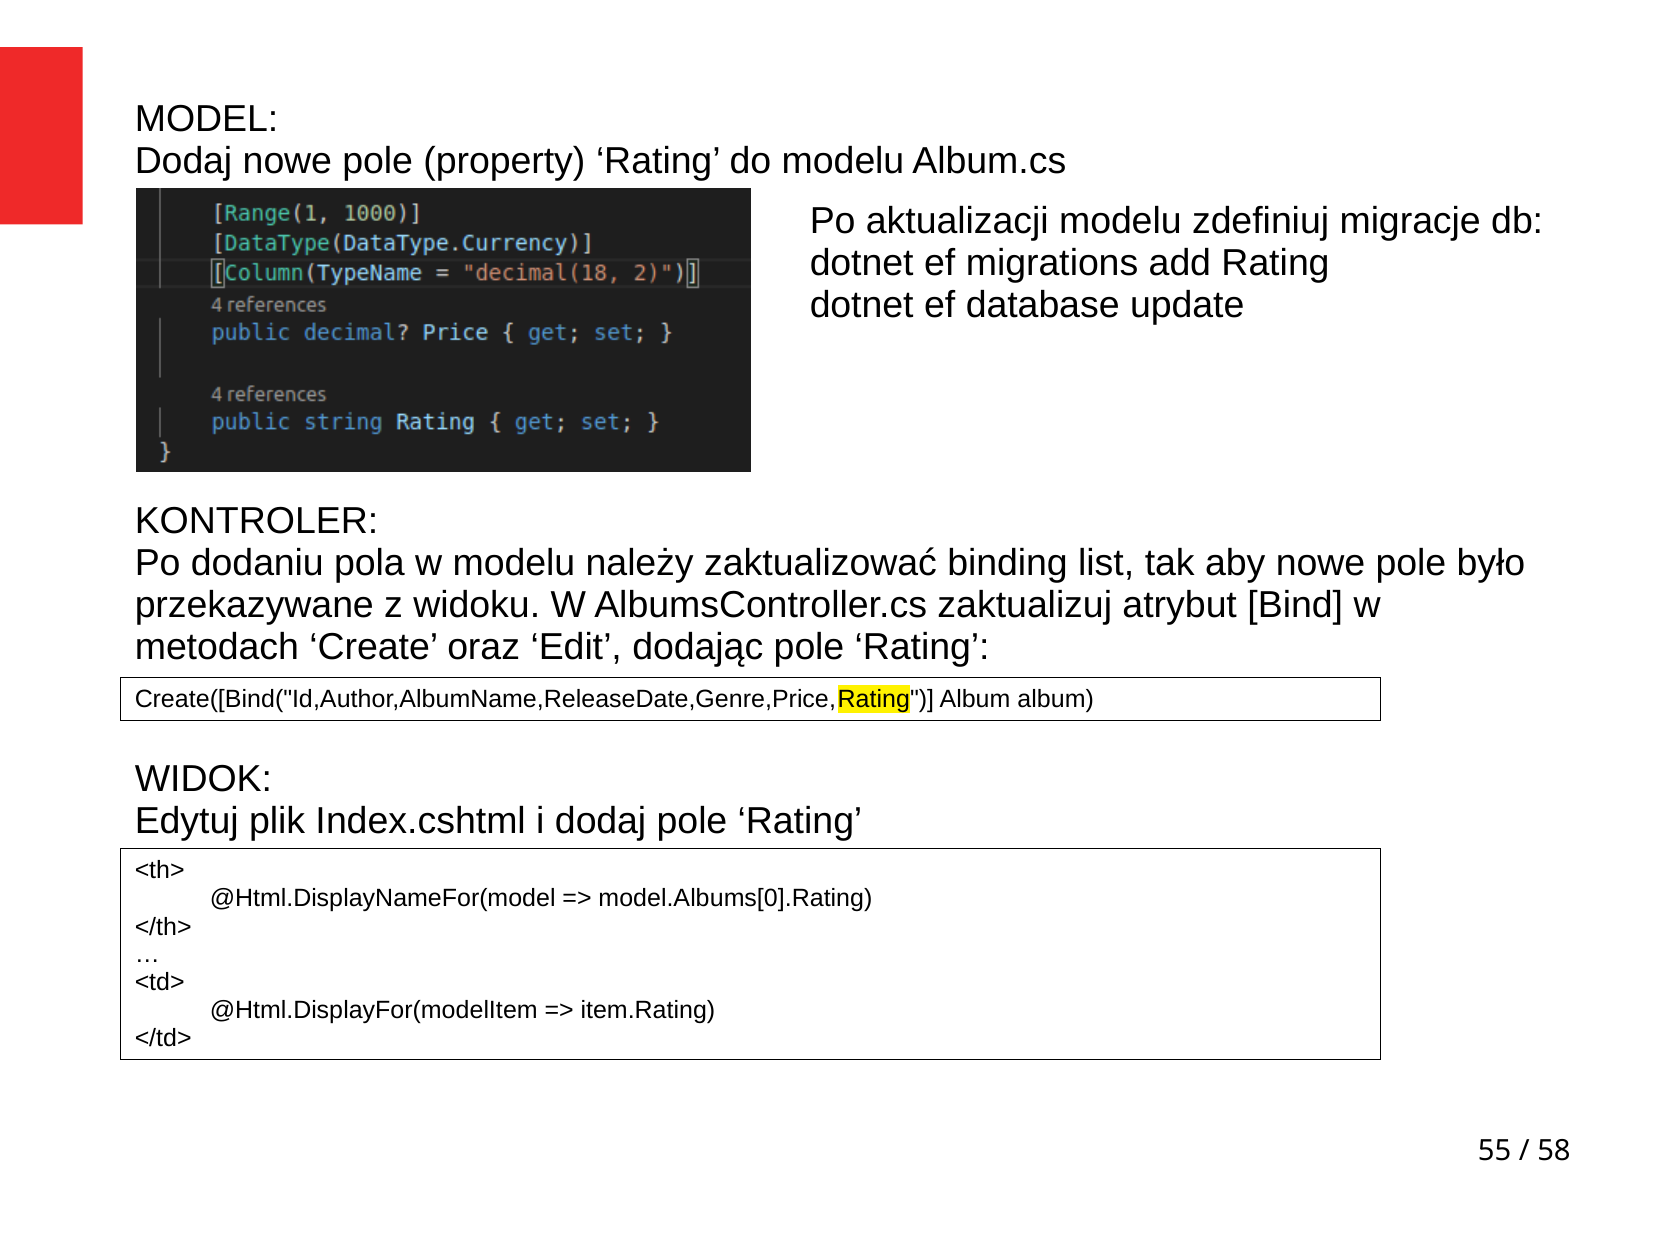

MODEL:
Dodaj nowe pole (property) ‘Rating’ do modelu Album.cs
Po aktualizacji modelu zdefiniuj migracje db:
dotnet ef migrations add Rating
dotnet ef database update
KONTROLER:
Po dodaniu pola w modelu należy zaktualizować binding list, tak aby nowe pole było przekazywane z widoku. W AlbumsController.cs zaktualizuj atrybut [Bind] w metodach ‘Create’ oraz ‘Edit’, dodając pole ‘Rating’:
Create([Bind("Id,Author,AlbumName,ReleaseDate,Genre,Price,Rating")] Album album)
WIDOK:
Edytuj plik Index.cshtml i dodaj pole ‘Rating’
<th>
	@Html.DisplayNameFor(model => model.Albums[0].Rating)
</th>
…
<td>
	@Html.DisplayFor(modelItem => item.Rating)
</td>
55